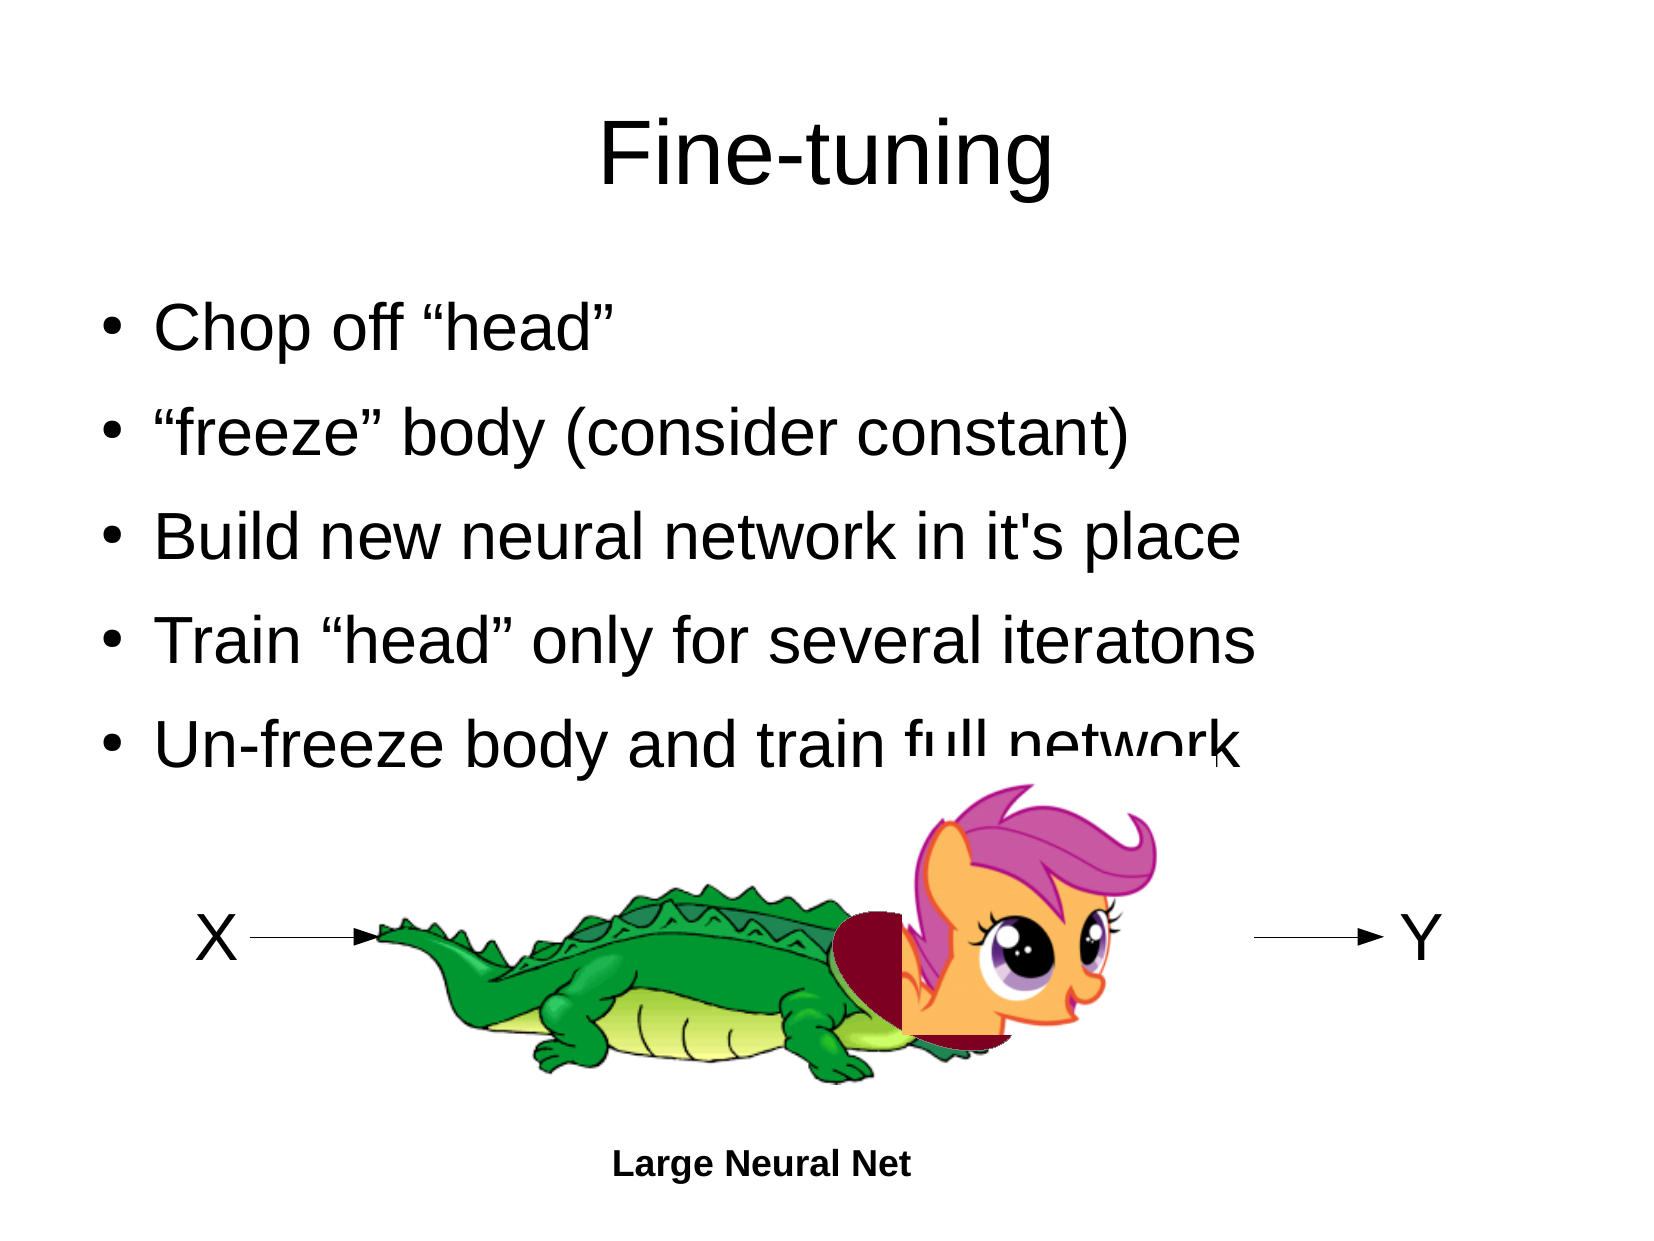

# Fine-tuning
Chop off “head”
“freeze” body (consider constant)
Build new neural network in it's place
Train “head” only for several iteratons
Un-freeze body and train full network
X
Y
Large Neural Net